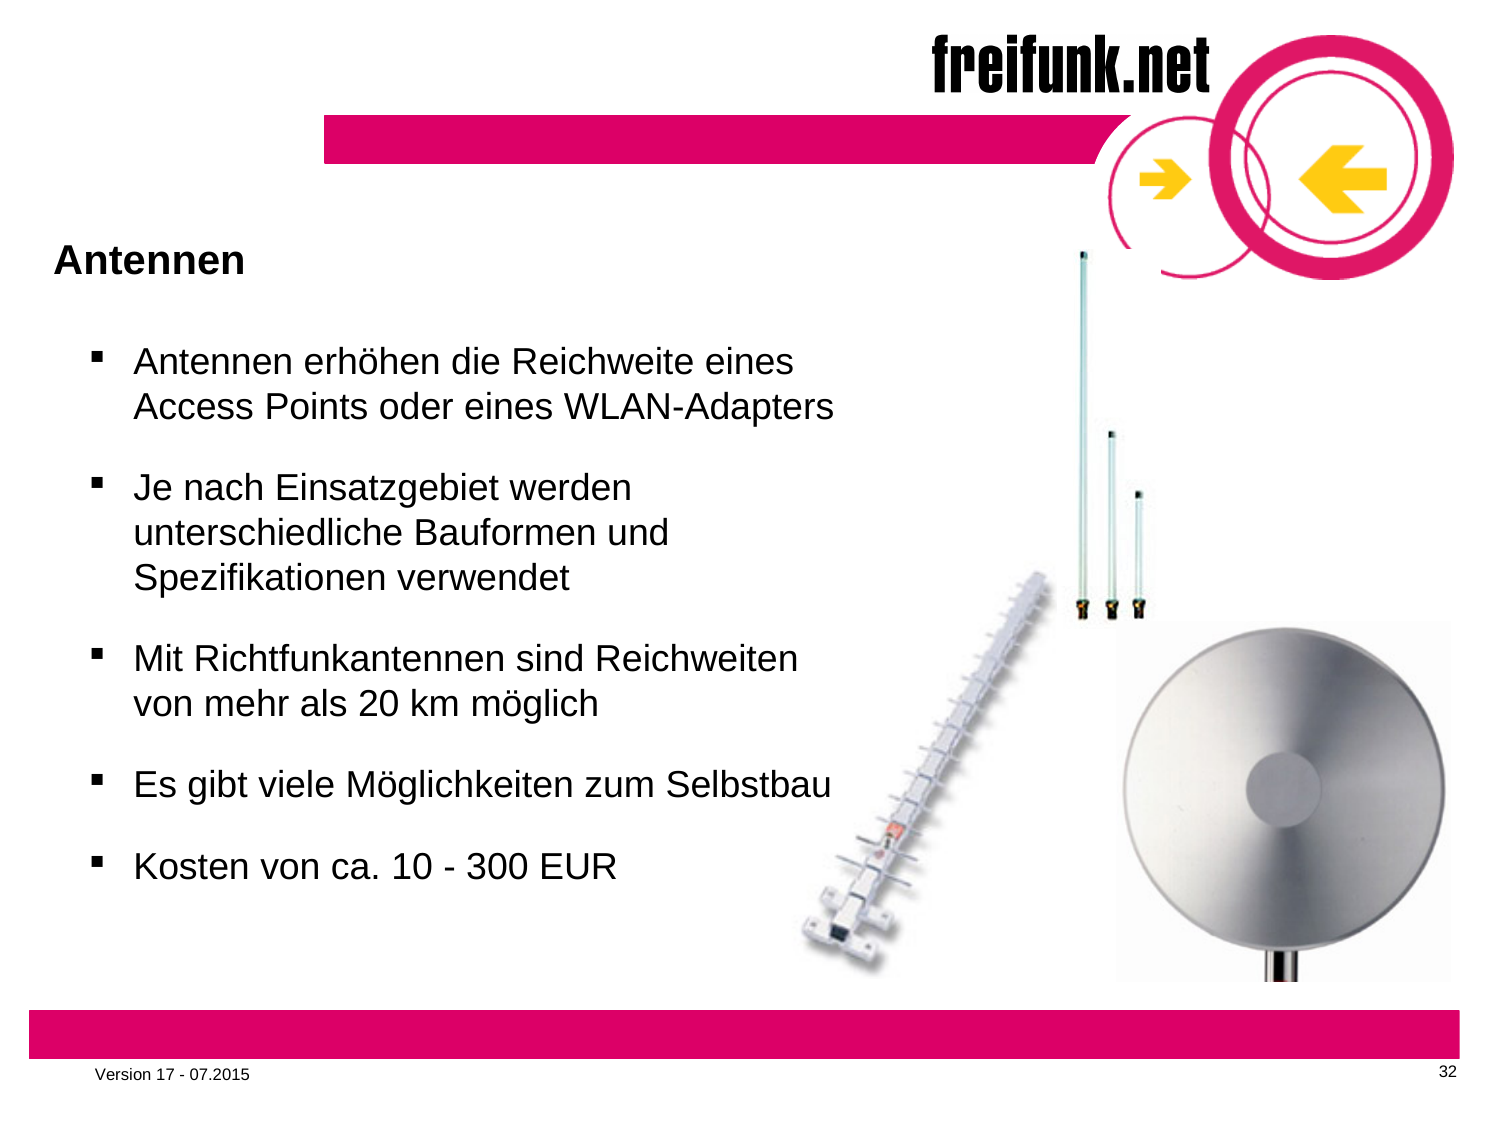

Antennen
Antennen erhöhen die Reichweite eines Access Points oder eines WLAN-Adapters
Je nach Einsatzgebiet werden unterschiedliche Bauformen und Spezifikationen verwendet
Mit Richtfunkantennen sind Reichweiten von mehr als 20 km möglich
Es gibt viele Möglichkeiten zum Selbstbau
Kosten von ca. 10 - 300 EUR
32
Version 17 - 07.2015